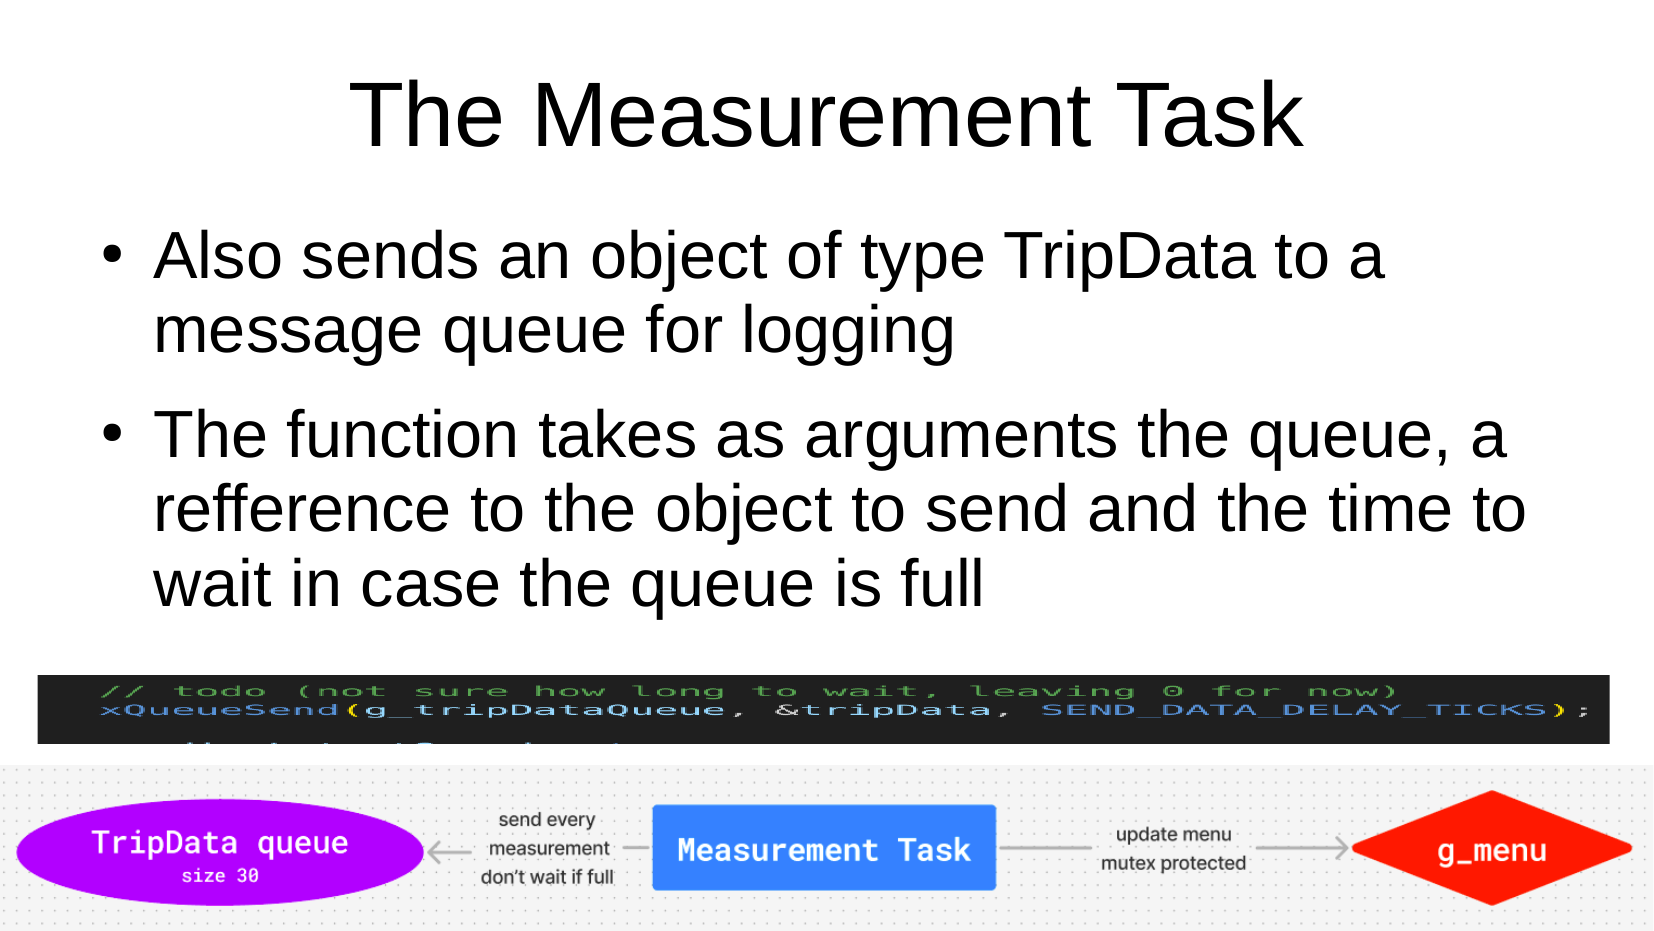

# The Measurement Task
Also sends an object of type TripData to a message queue for logging
The function takes as arguments the queue, a refference to the object to send and the time to wait in case the queue is full